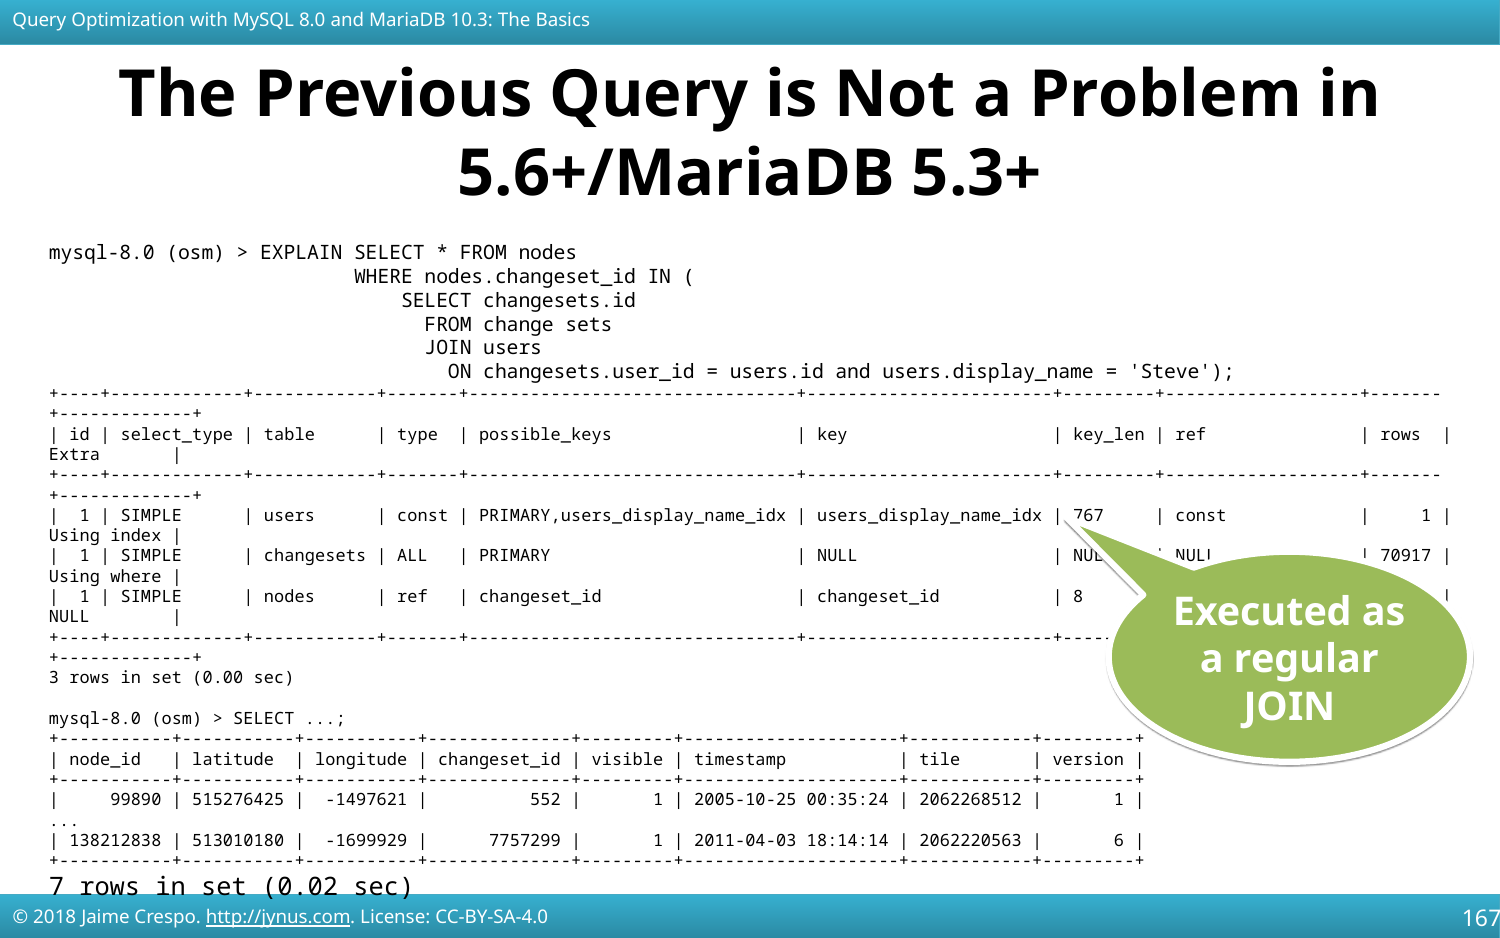

# The Previous Query is Not a Problem in 5.6+/MariaDB 5.3+
mysql-8.0 (osm) > EXPLAIN SELECT * FROM nodes
 WHERE nodes.changeset_id IN (
 SELECT changesets.id
 FROM change sets
 JOIN users
 ON changesets.user_id = users.id and users.display_name = 'Steve');
+----+-------------+------------+-------+--------------------------------+------------------------+---------+-------------------+-------+-------------+
| id | select_type | table | type | possible_keys | key | key_len | ref | rows | Extra |
+----+-------------+------------+-------+--------------------------------+------------------------+---------+-------------------+-------+-------------+
| 1 | SIMPLE | users | const | PRIMARY,users_display_name_idx | users_display_name_idx | 767 | const | 1 | Using index |
| 1 | SIMPLE | changesets | ALL | PRIMARY | NULL | NULL | NULL | 70917 | Using where |
| 1 | SIMPLE | nodes | ref | changeset_id | changeset_id | 8 | osm.changesets.id | 21 | NULL |
+----+-------------+------------+-------+--------------------------------+------------------------+---------+-------------------+-------+-------------+
3 rows in set (0.00 sec)
mysql-8.0 (osm) > SELECT ...;
+-----------+-----------+-----------+--------------+---------+---------------------+------------+---------+
| node_id | latitude | longitude | changeset_id | visible | timestamp | tile | version |
+-----------+-----------+-----------+--------------+---------+---------------------+------------+---------+
| 99890 | 515276425 | -1497621 | 552 | 1 | 2005-10-25 00:35:24 | 2062268512 | 1 |
...
| 138212838 | 513010180 | -1699929 | 7757299 | 1 | 2011-04-03 18:14:14 | 2062220563 | 6 |
+-----------+-----------+-----------+--------------+---------+---------------------+------------+---------+
7 rows in set (0.02 sec)
Executed as a regular JOIN